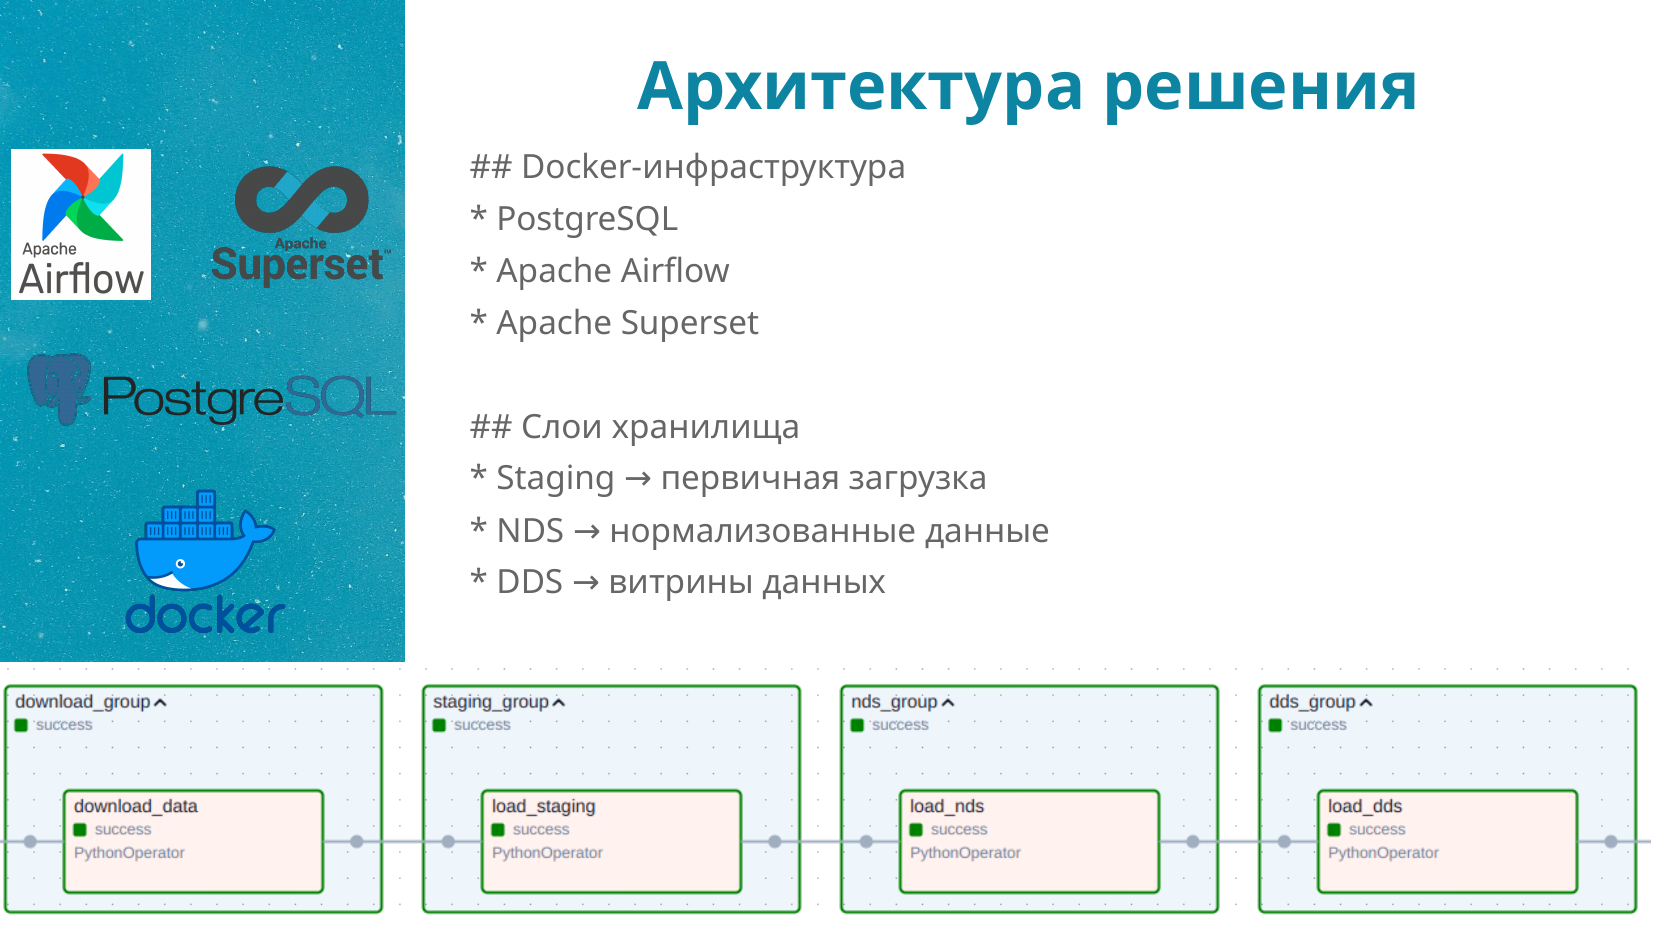

# Архитектура решения
## Docker-инфраструктура
* PostgreSQL
* Apache Airflow
* Apache Superset
## Слои хранилища
* Staging → первичная загрузка
* NDS → нормализованные данные
* DDS → витрины данных